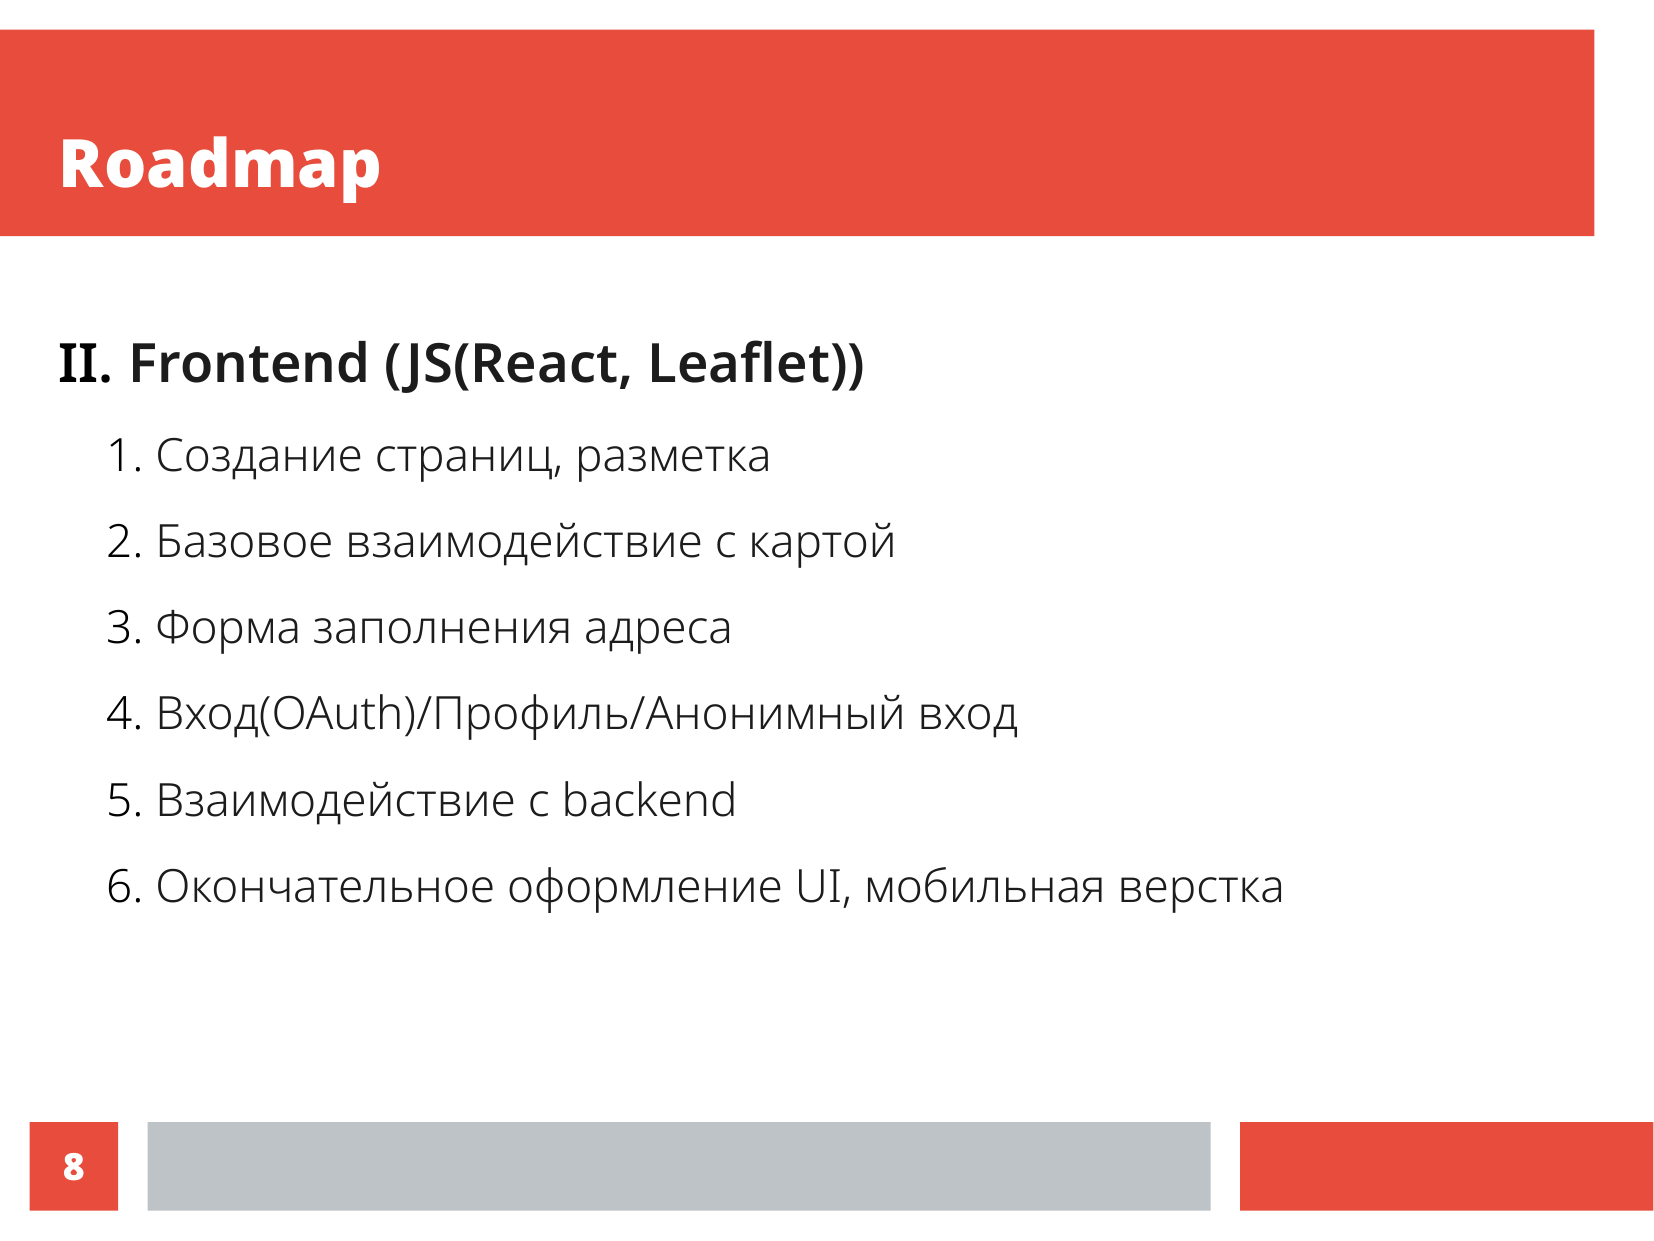

# Roadmap
 Frontend (JS(React, Leaflet))
 Создание страниц, разметка
 Базовое взаимодействие с картой
 Форма заполнения адреса
 Вход(OAuth)/Профиль/Анонимный вход
 Взаимодействие с backend
 Окончательное оформление UI, мобильная верстка
8